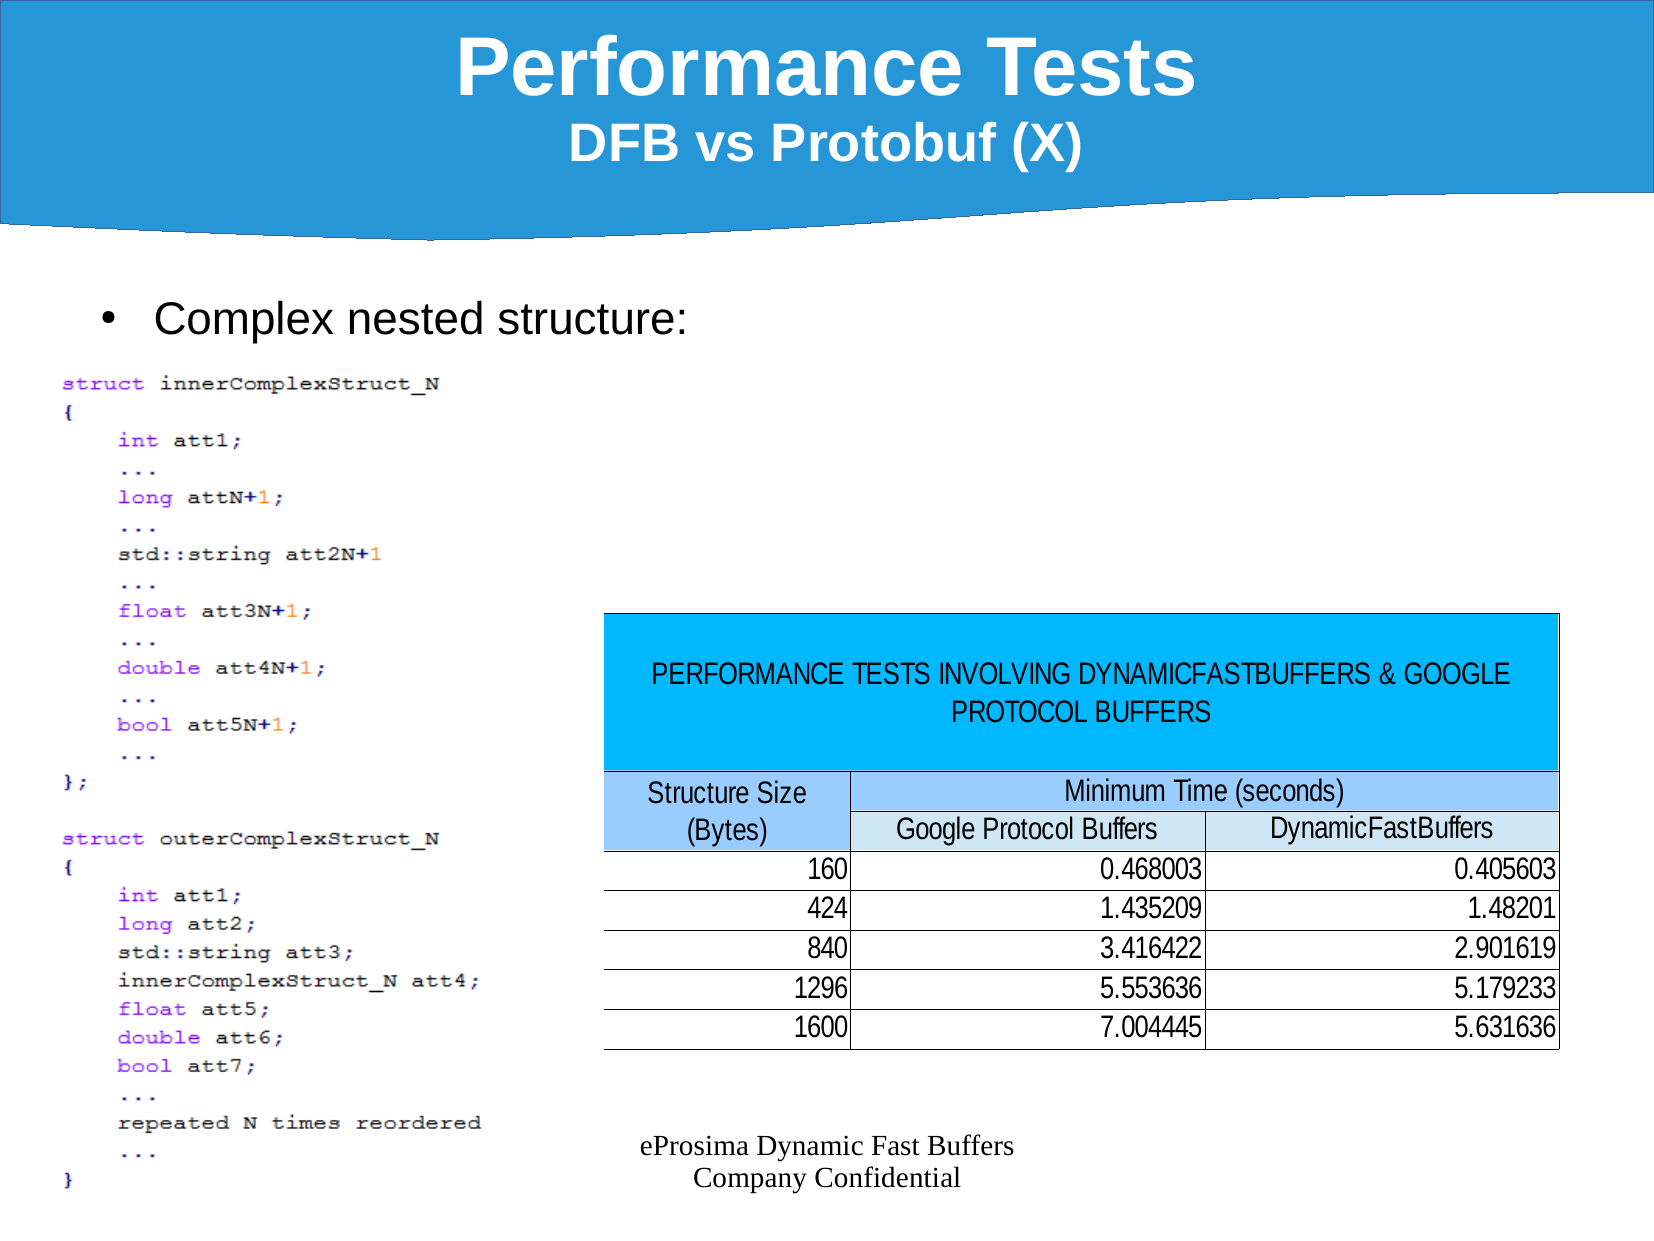

Performance Tests
DFB vs Protobuf (X)
# Complex nested structure:
eProsima Dynamic Fast Buffers